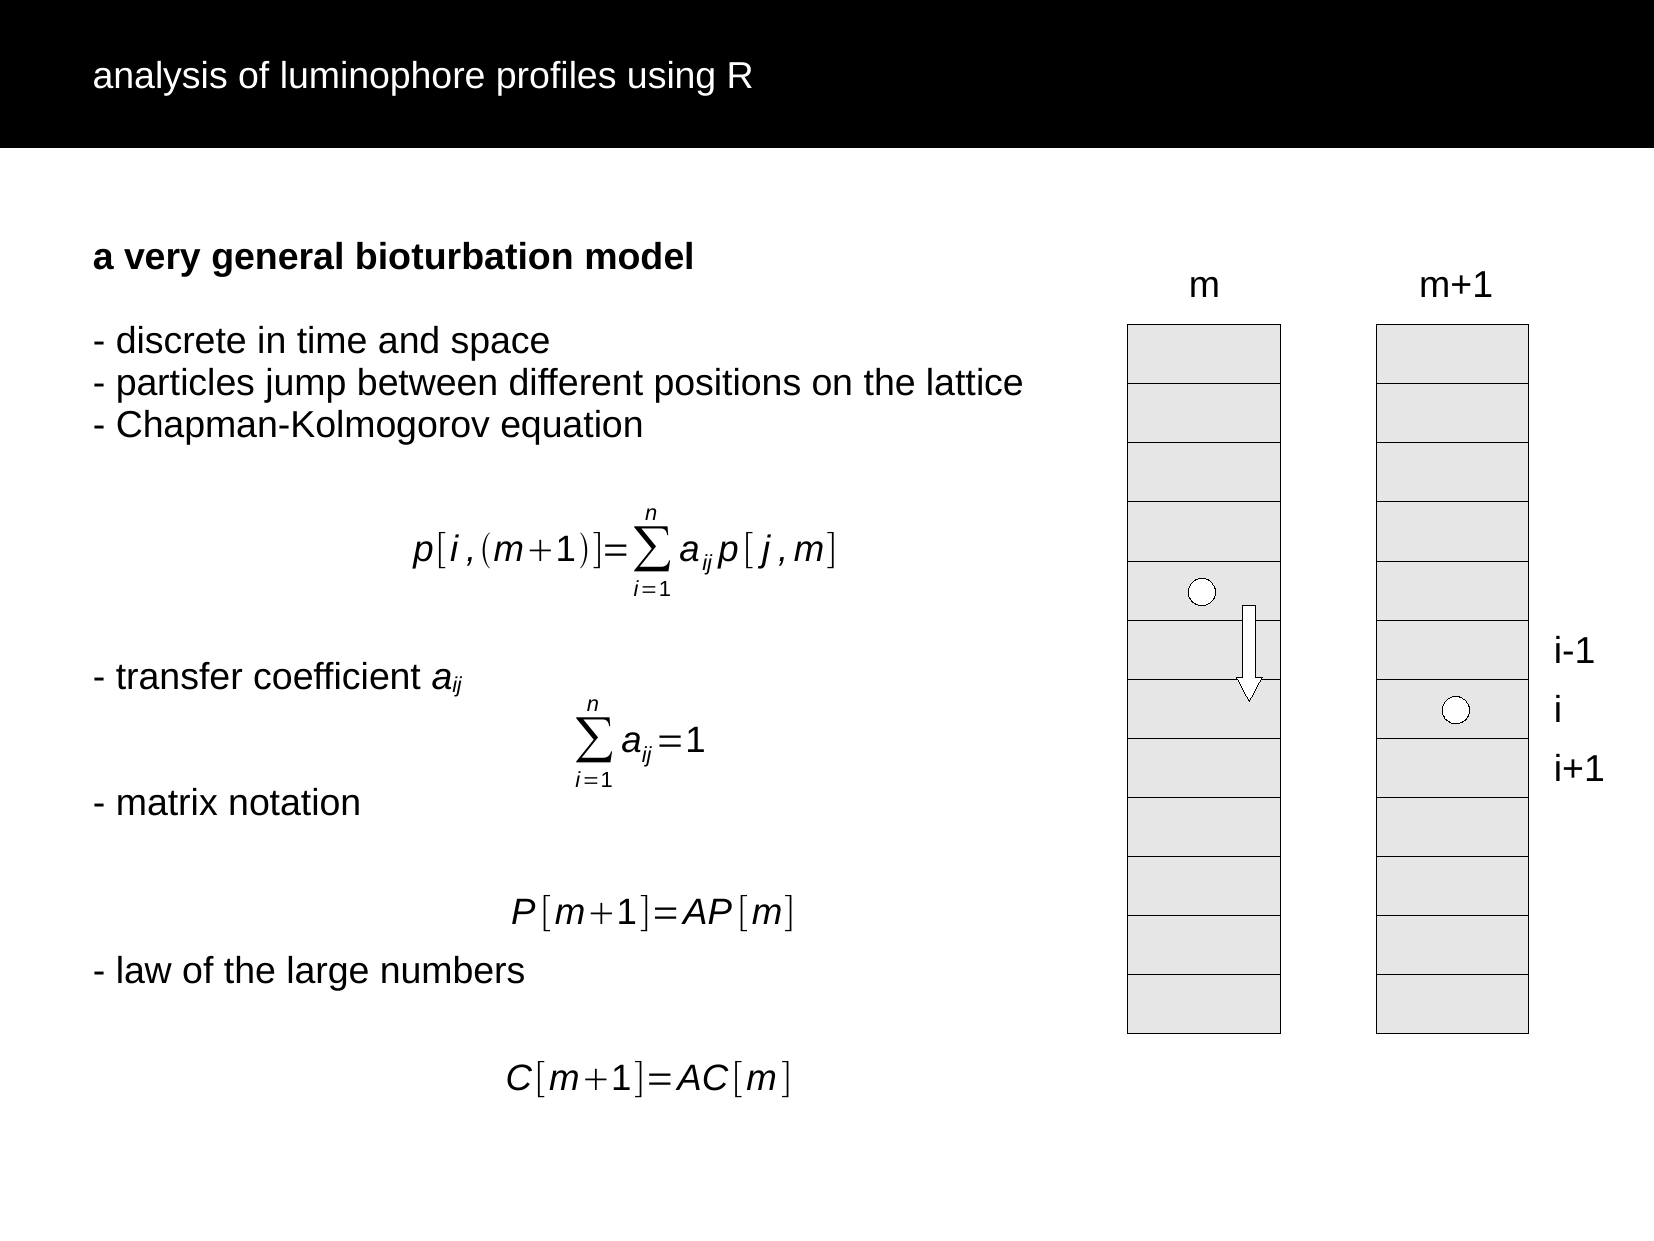

analysis of luminophore profiles using R
a very general bioturbation model
- discrete in time and space
- particles jump between different positions on the lattice
- Chapman-Kolmogorov equation
- transfer coefficient aij
- matrix notation
- law of the large numbers
m
m+1
i-1
i
i+1